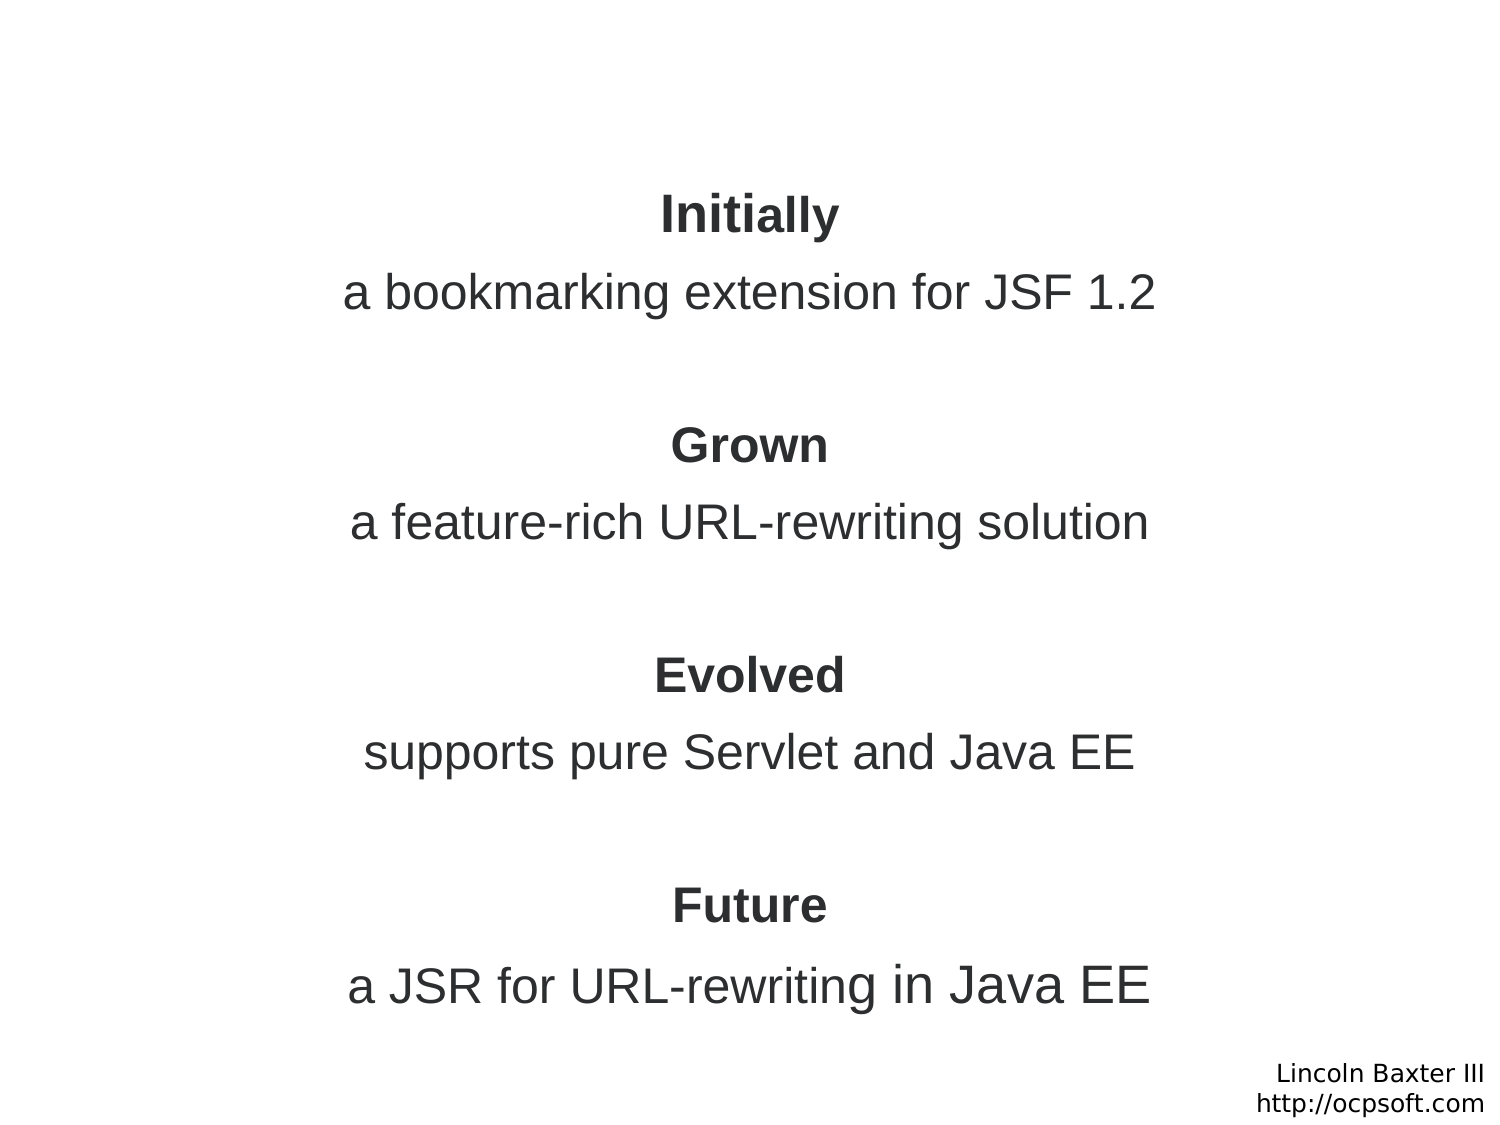

# Initially
a bookmarking extension for JSF 1.2
Grown
a feature-rich URL-rewriting solution
Evolved
supports pure Servlet and Java EE
Future
a JSR for URL-rewriting in Java EE